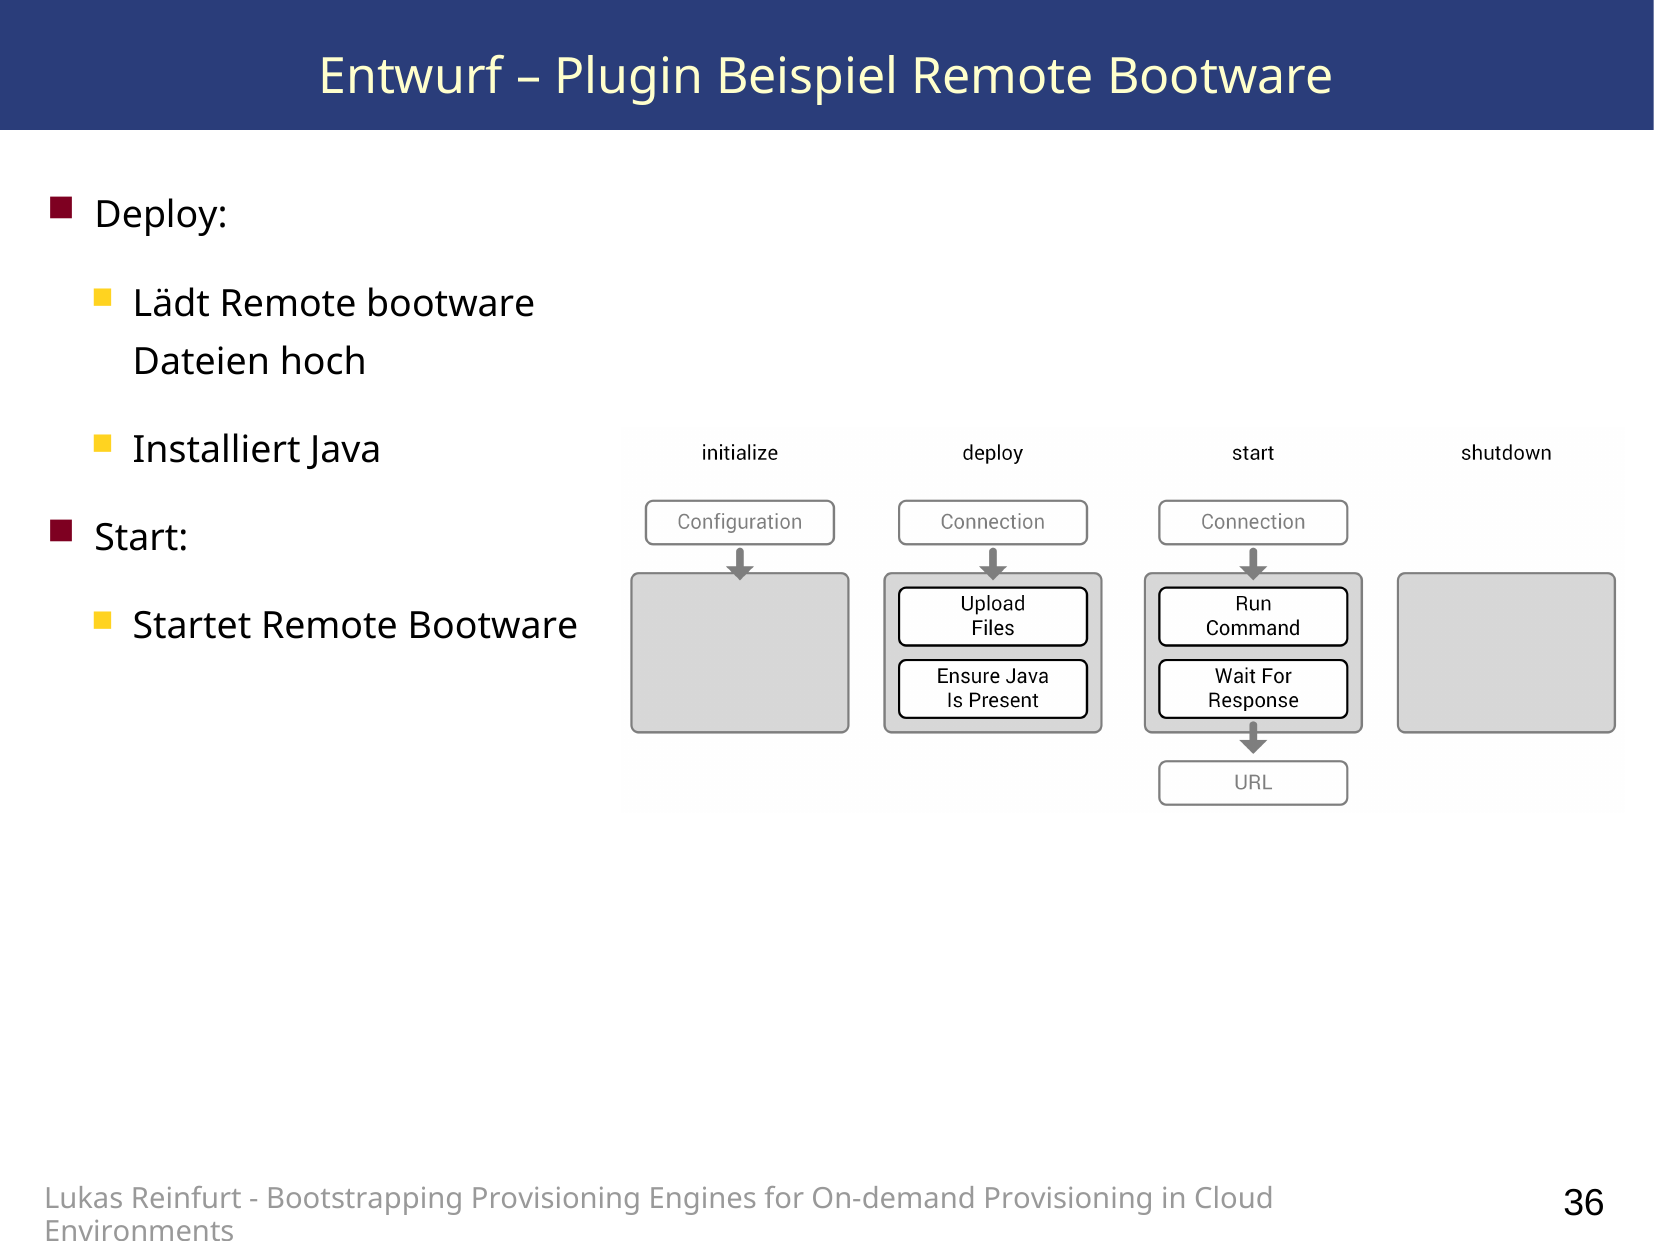

# Entwurf – Plugin Beispiel Remote Bootware
Deploy:
Lädt Remote bootware Dateien hoch
Installiert Java
Start:
Startet Remote Bootware